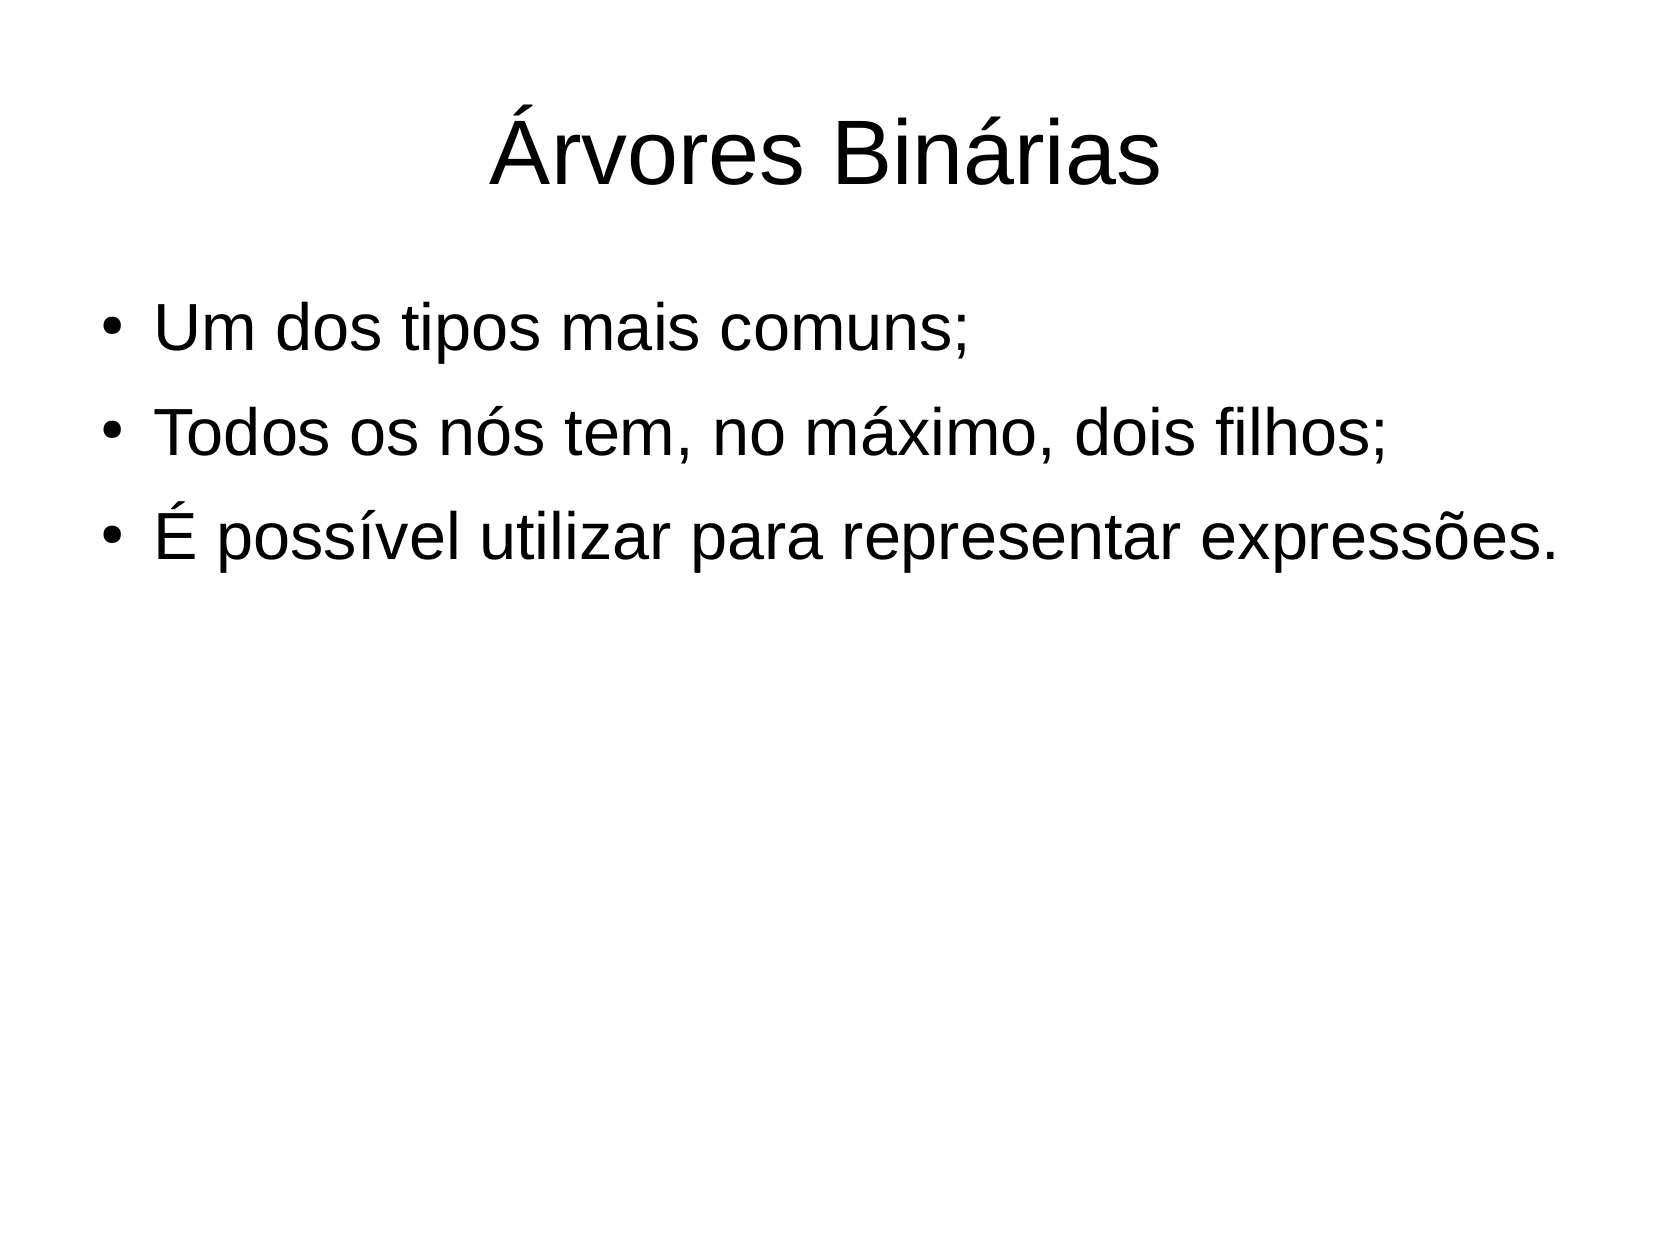

# Árvores Binárias
Um dos tipos mais comuns;
Todos os nós tem, no máximo, dois filhos;
É possível utilizar para representar expressões.